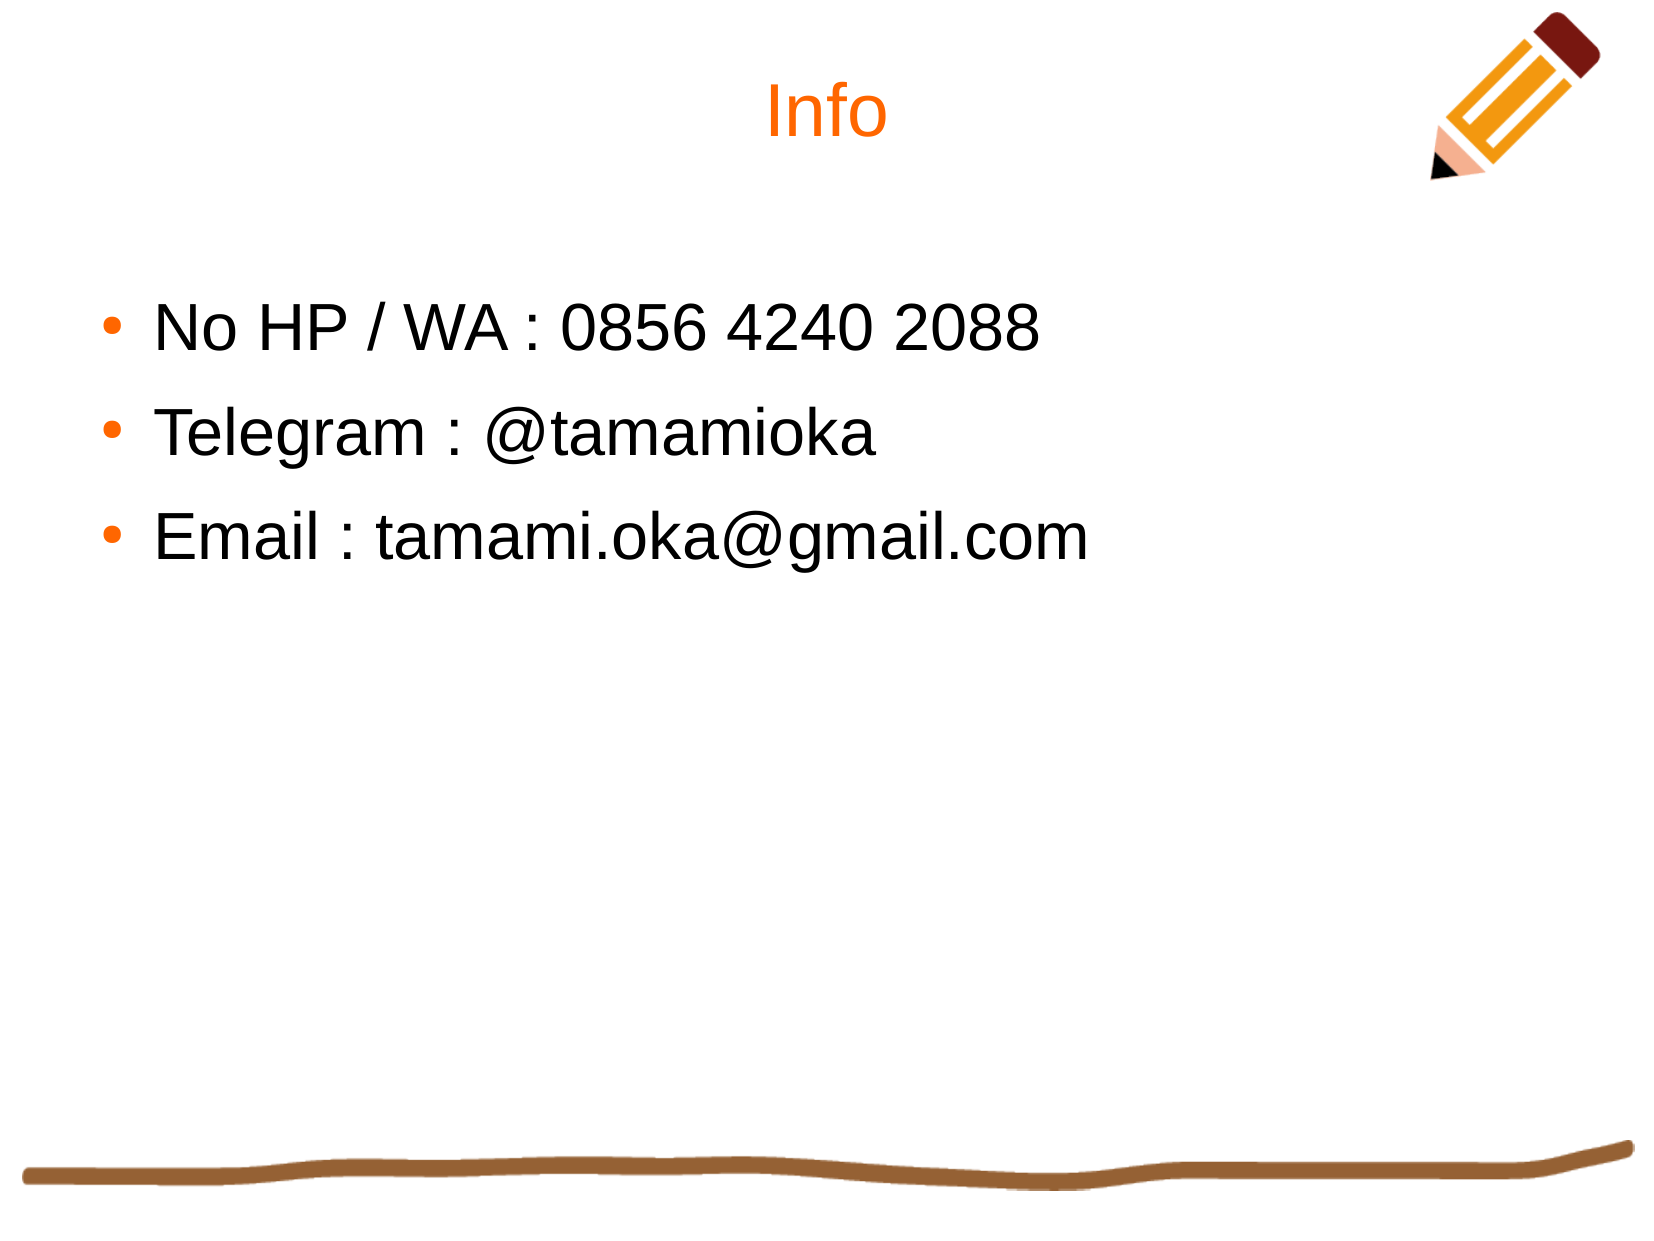

# Info
No HP / WA : 0856 4240 2088
Telegram : @tamamioka
Email : tamami.oka@gmail.com